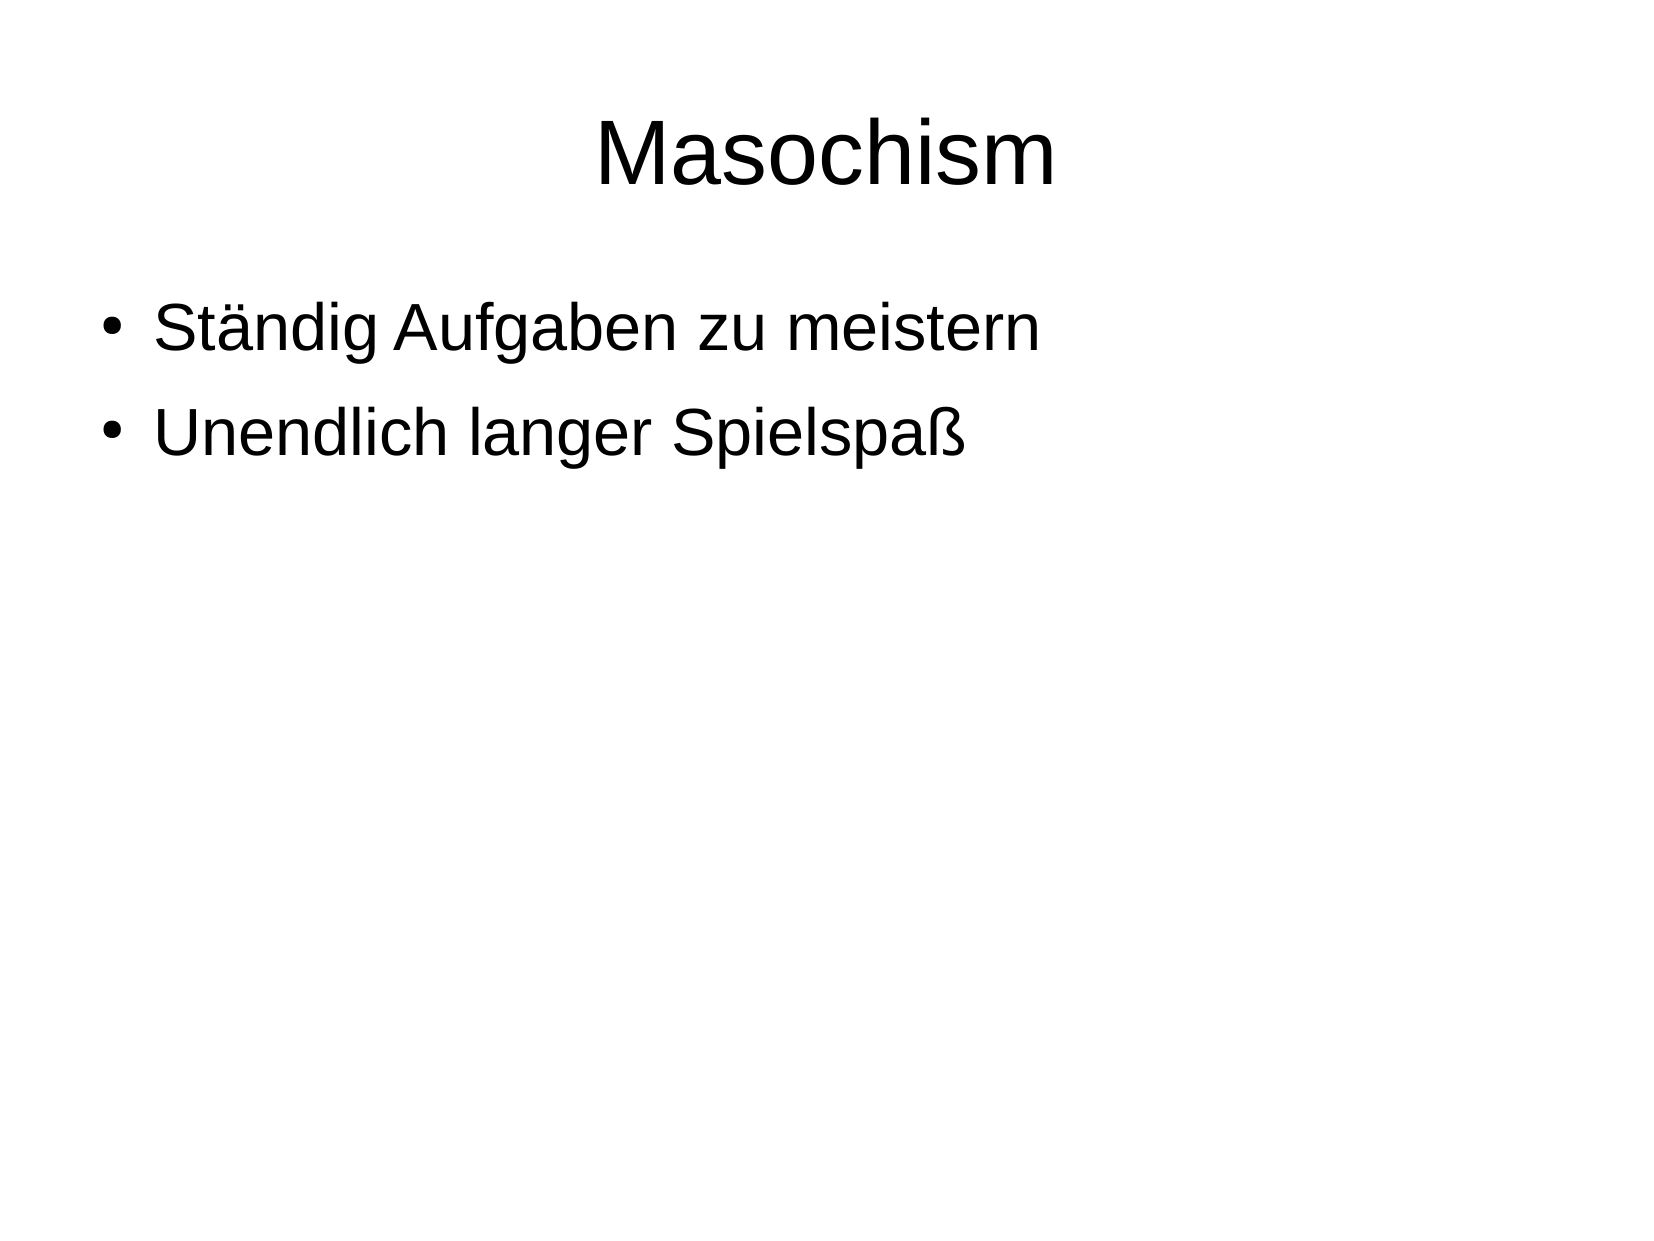

# Masochism
Ständig Aufgaben zu meistern
Unendlich langer Spielspaß